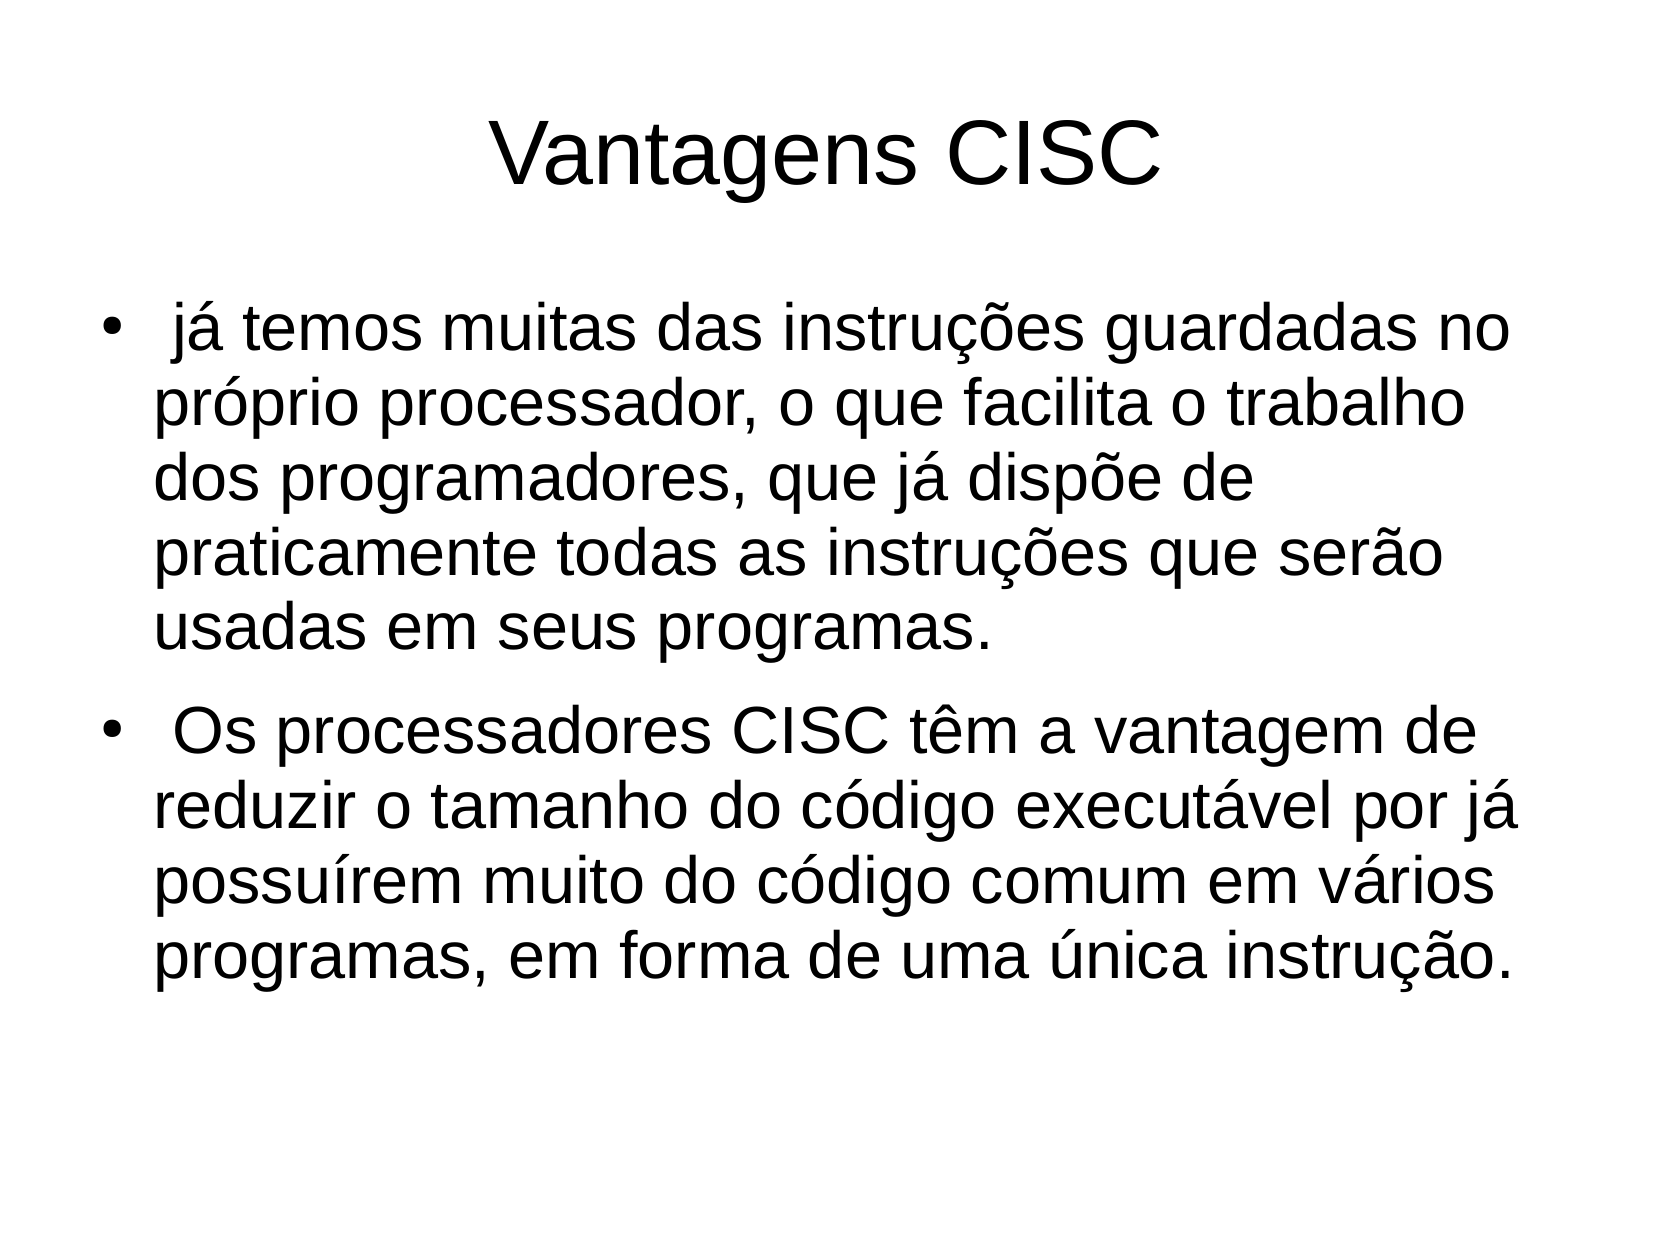

# Vantagens CISC
 já temos muitas das instruções guardadas no próprio processador, o que facilita o trabalho dos programadores, que já dispõe de praticamente todas as instruções que serão usadas em seus programas.
 Os processadores CISC têm a vantagem de reduzir o tamanho do código executável por já possuírem muito do código comum em vários programas, em forma de uma única instrução.